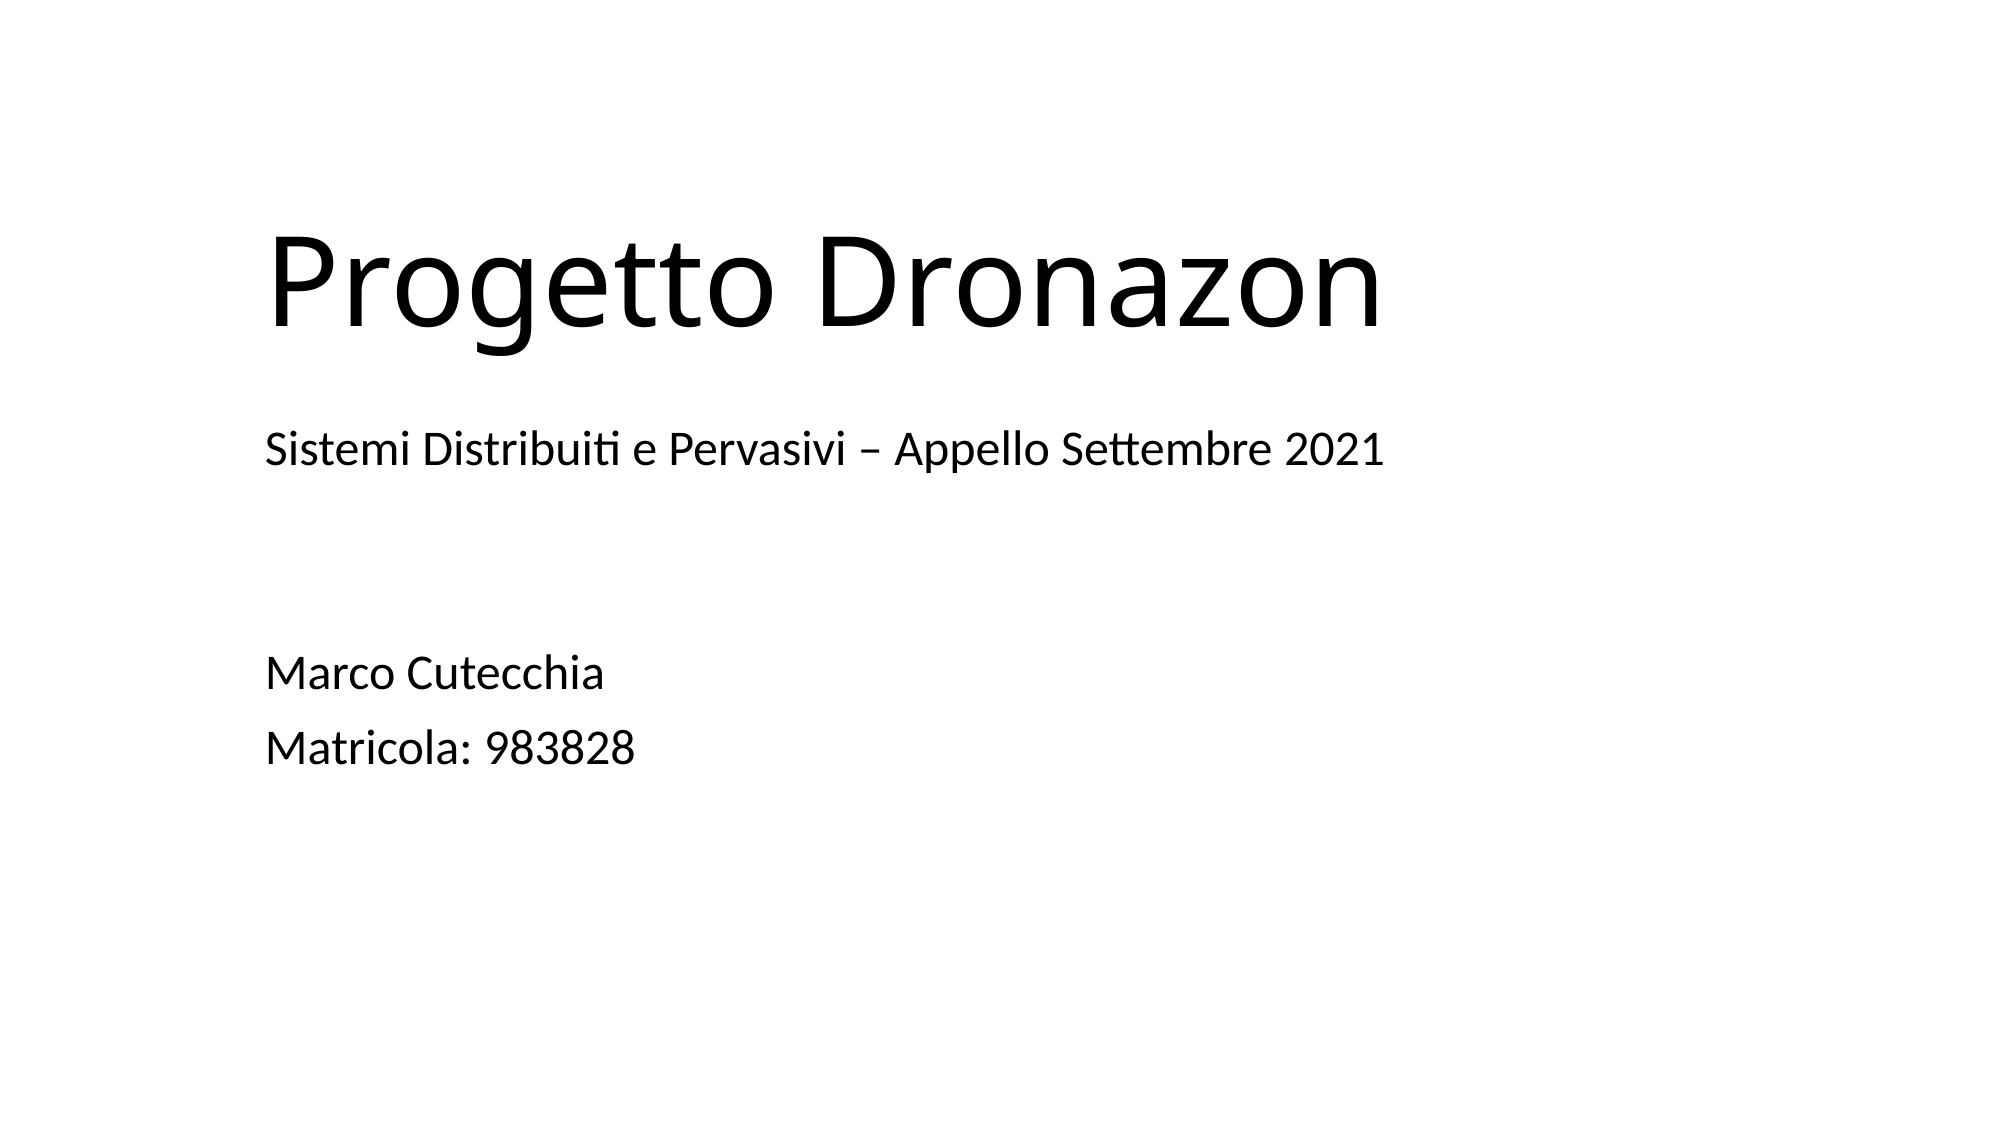

# Progetto Dronazon
Sistemi Distribuiti e Pervasivi – Appello Settembre 2021
Marco Cutecchia
Matricola: 983828